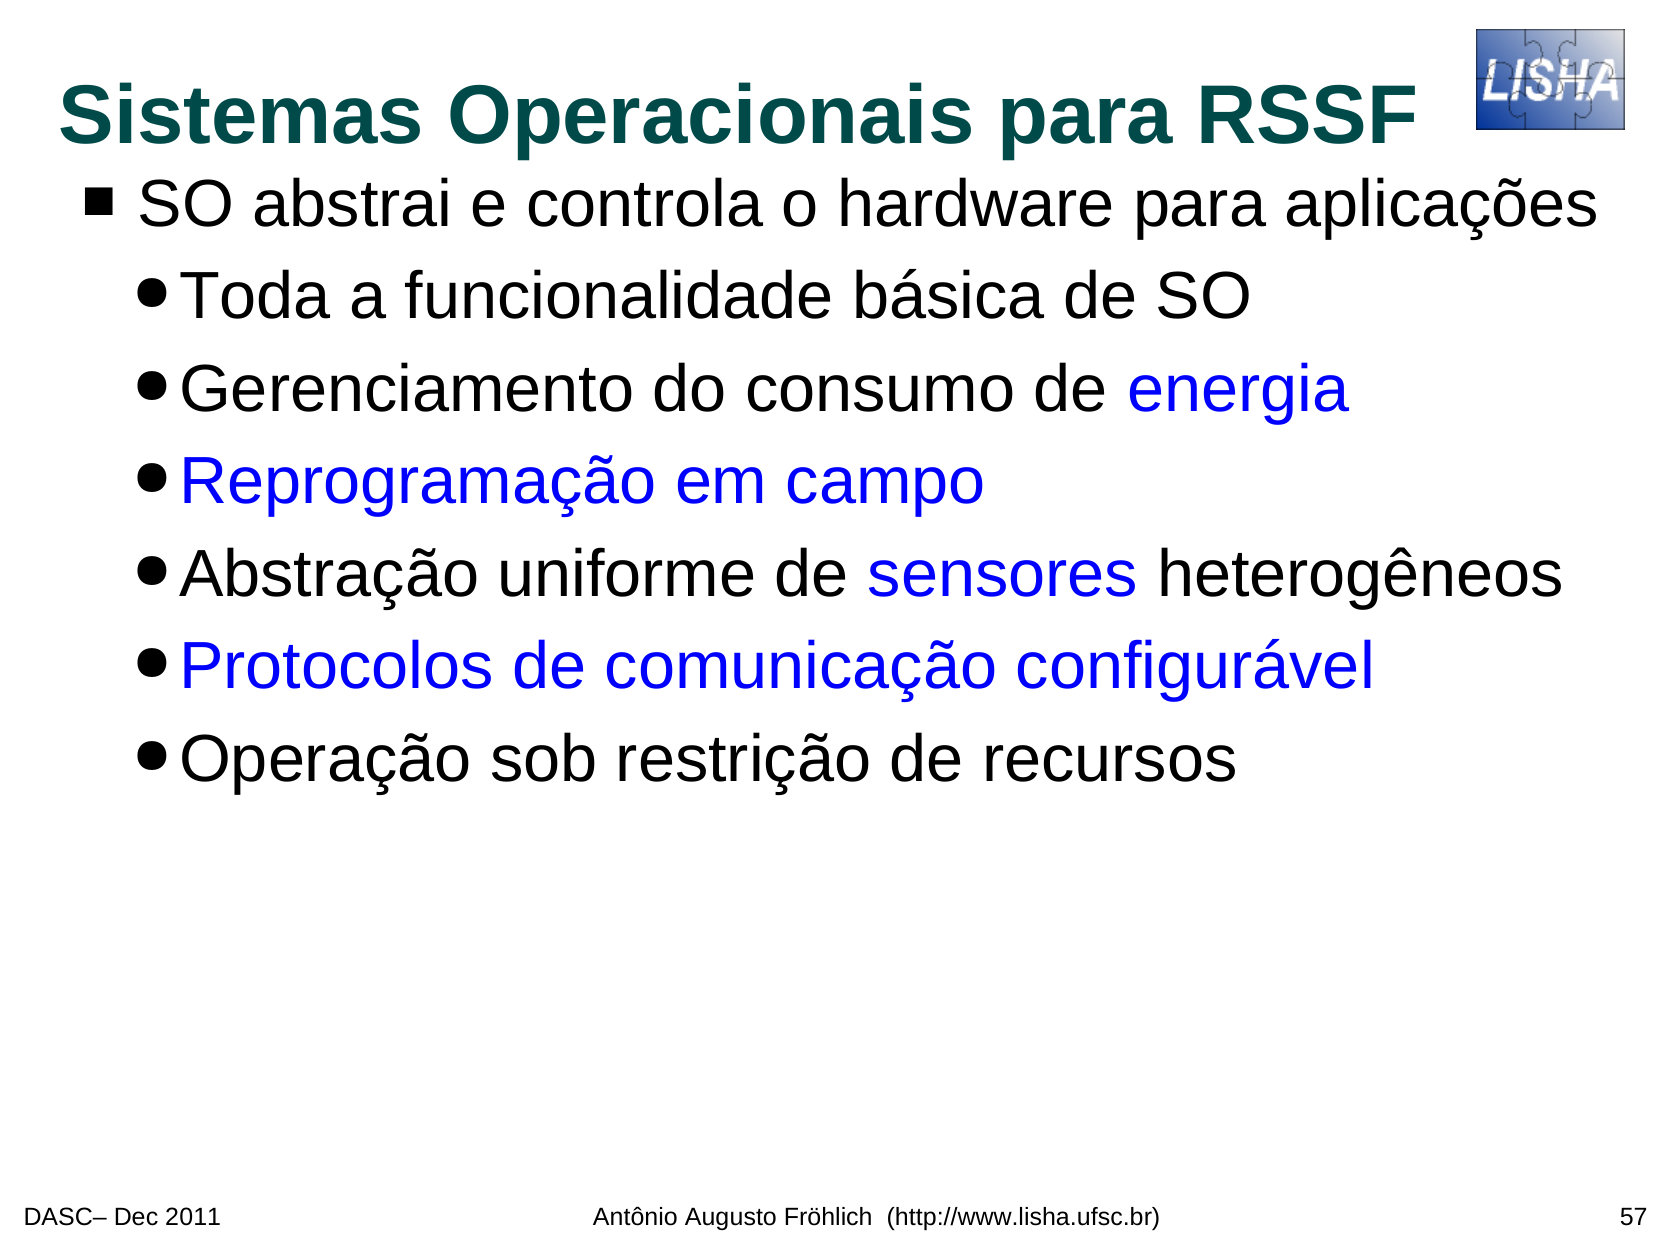

# Sistemas Operacionais para RSSF
SO abstrai e controla o hardware para aplicações
Toda a funcionalidade básica de SO
Gerenciamento do consumo de energia
Reprogramação em campo
Abstração uniforme de sensores heterogêneos
Protocolos de comunicação configurável
Operação sob restrição de recursos